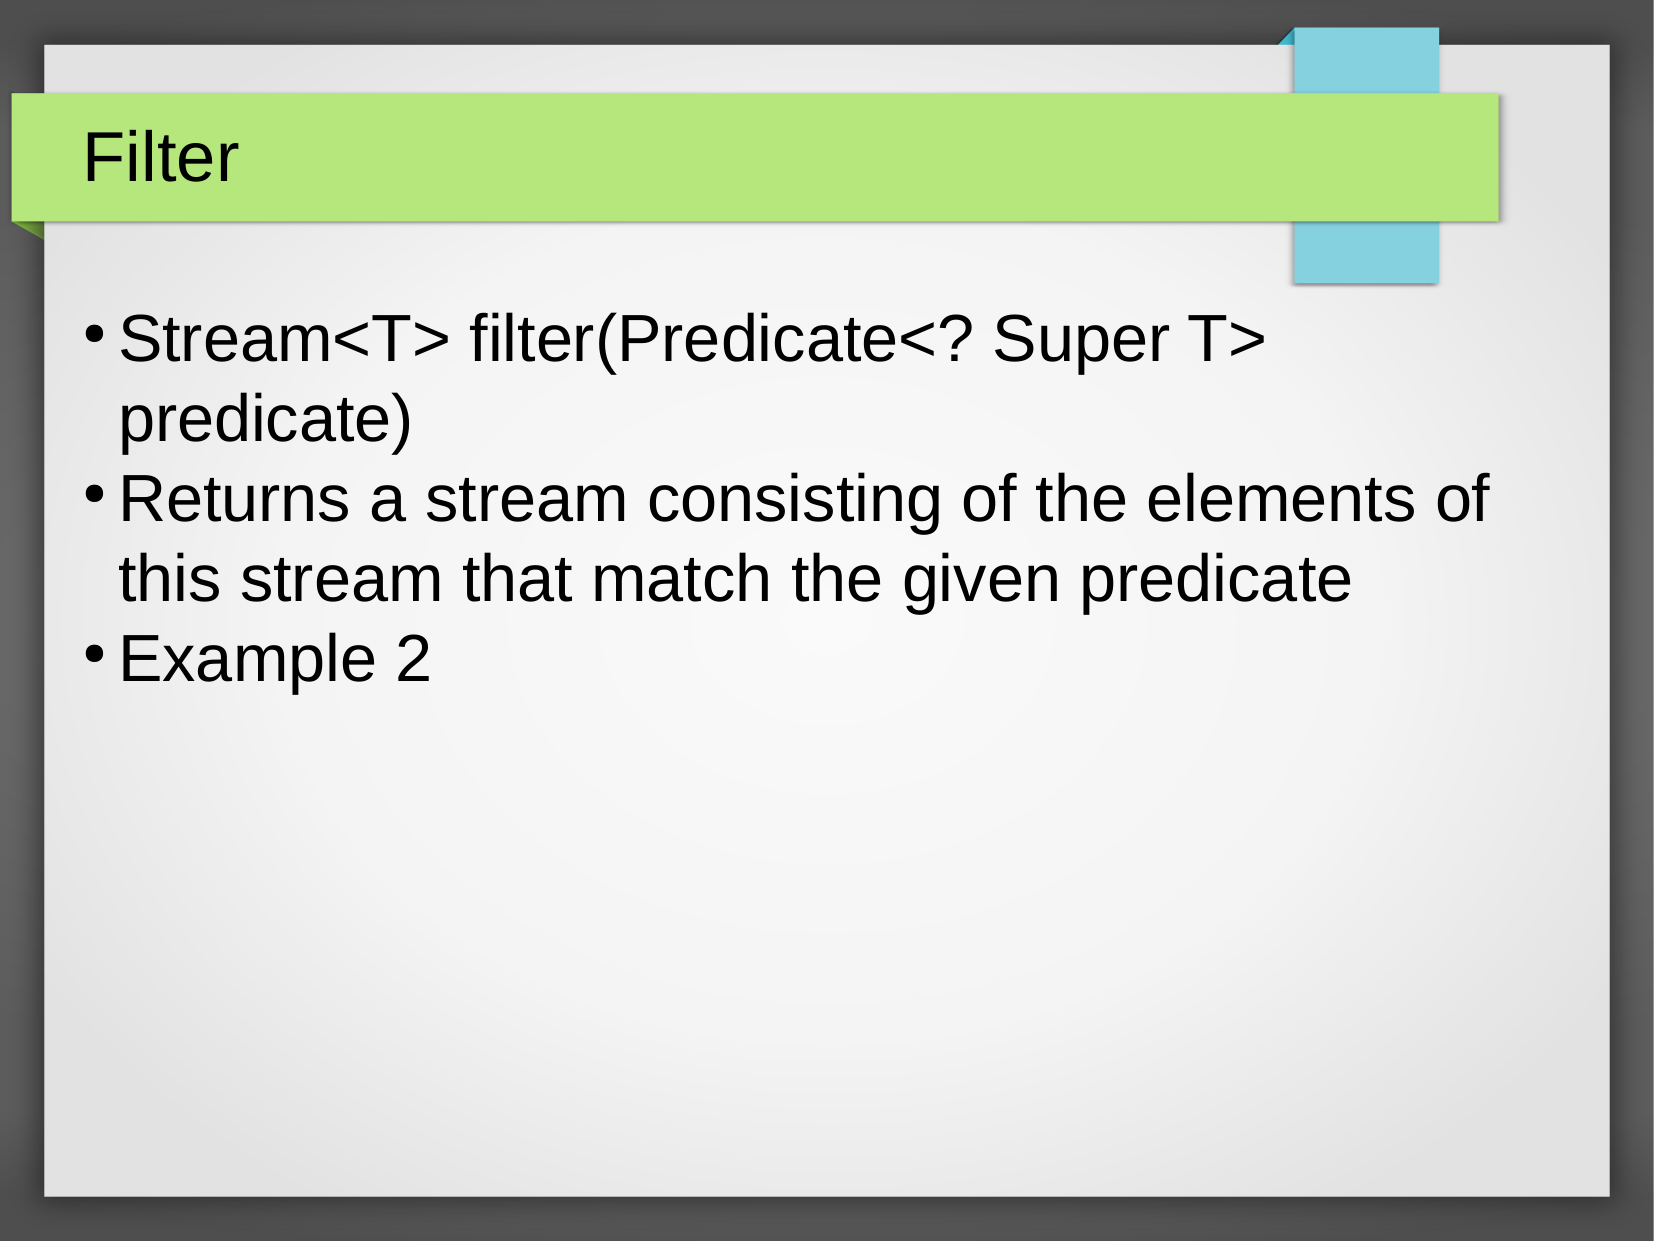

Filter
Stream<T> filter(Predicate<? Super T> 	predicate)
Returns a stream consisting of the elements of 	this stream that match the given predicate
Example 2